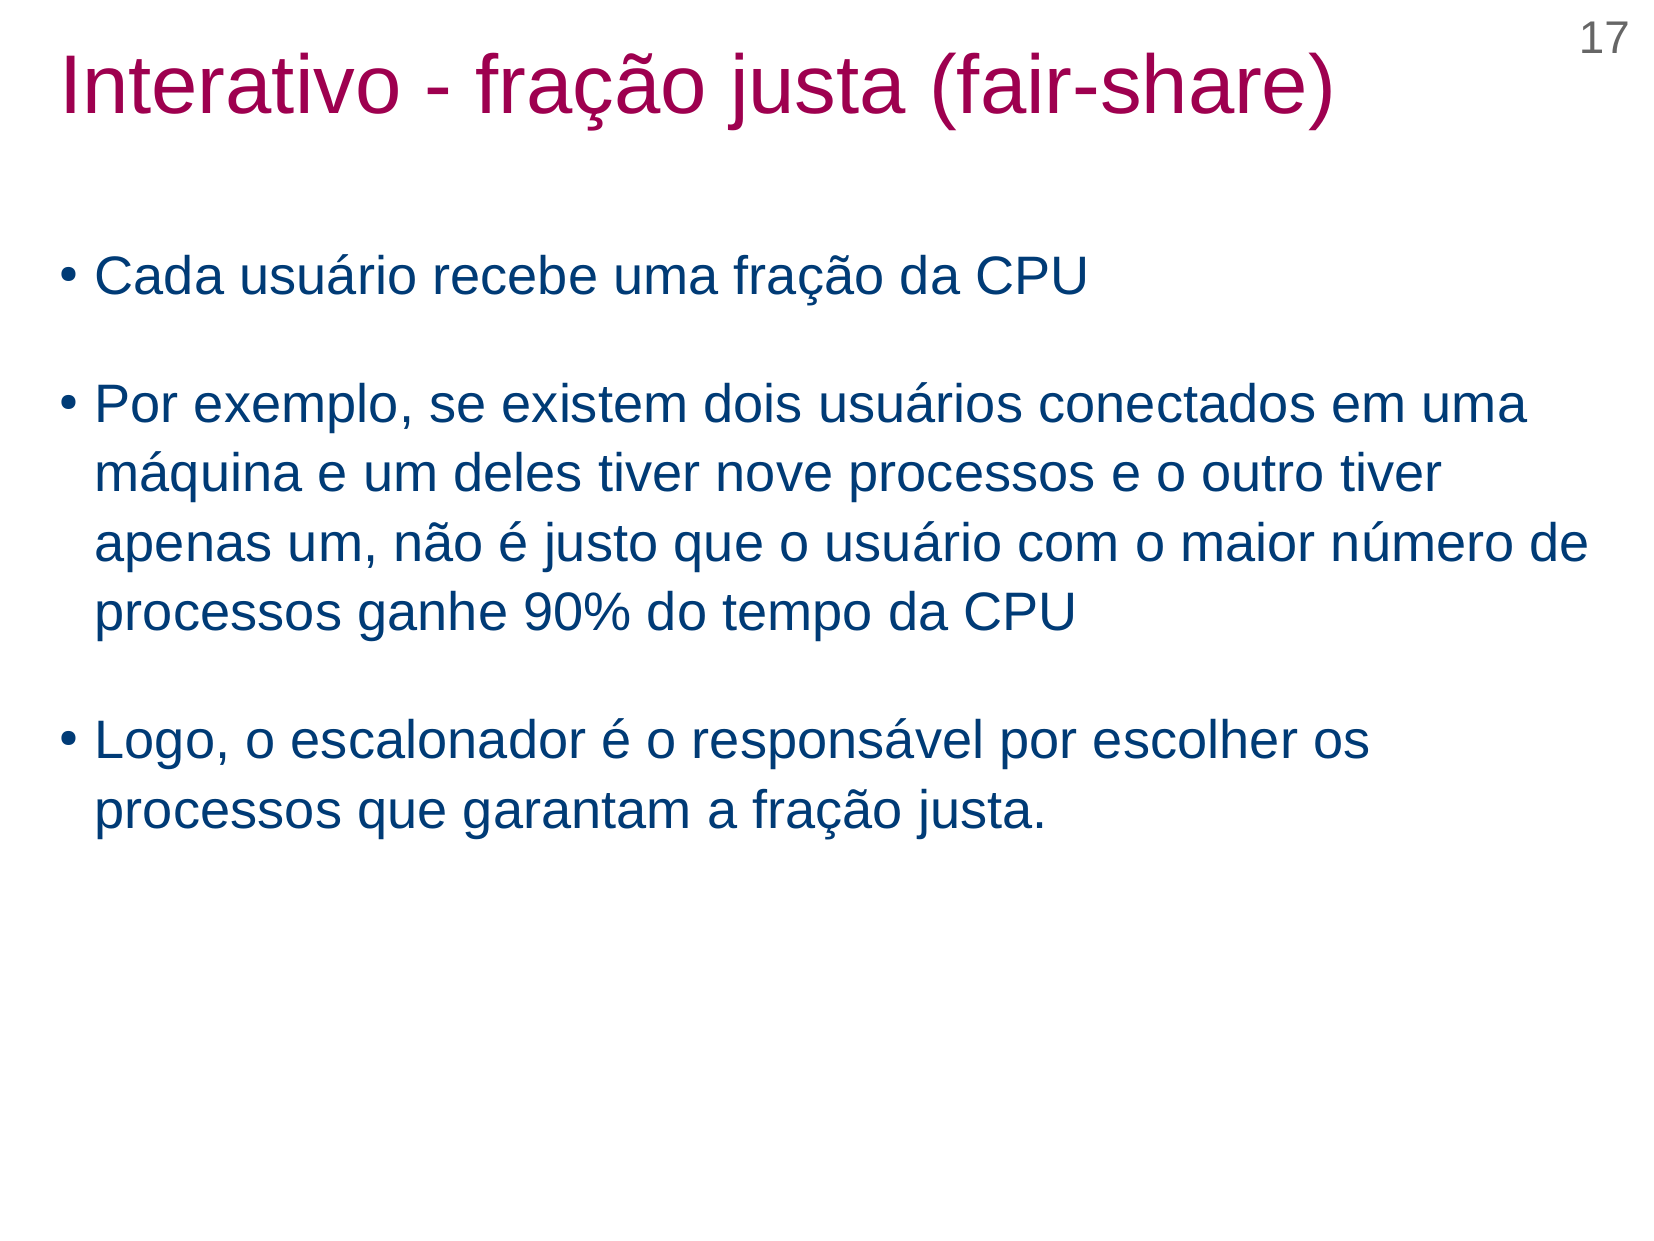

17
# Interativo - fração justa (fair-share)
Cada usuário recebe uma fração da CPU
Por exemplo, se existem dois usuários conectados em uma máquina e um deles tiver nove processos e o outro tiver apenas um, não é justo que o usuário com o maior número de processos ganhe 90% do tempo da CPU
Logo, o escalonador é o responsável por escolher os processos que garantam a fração justa.